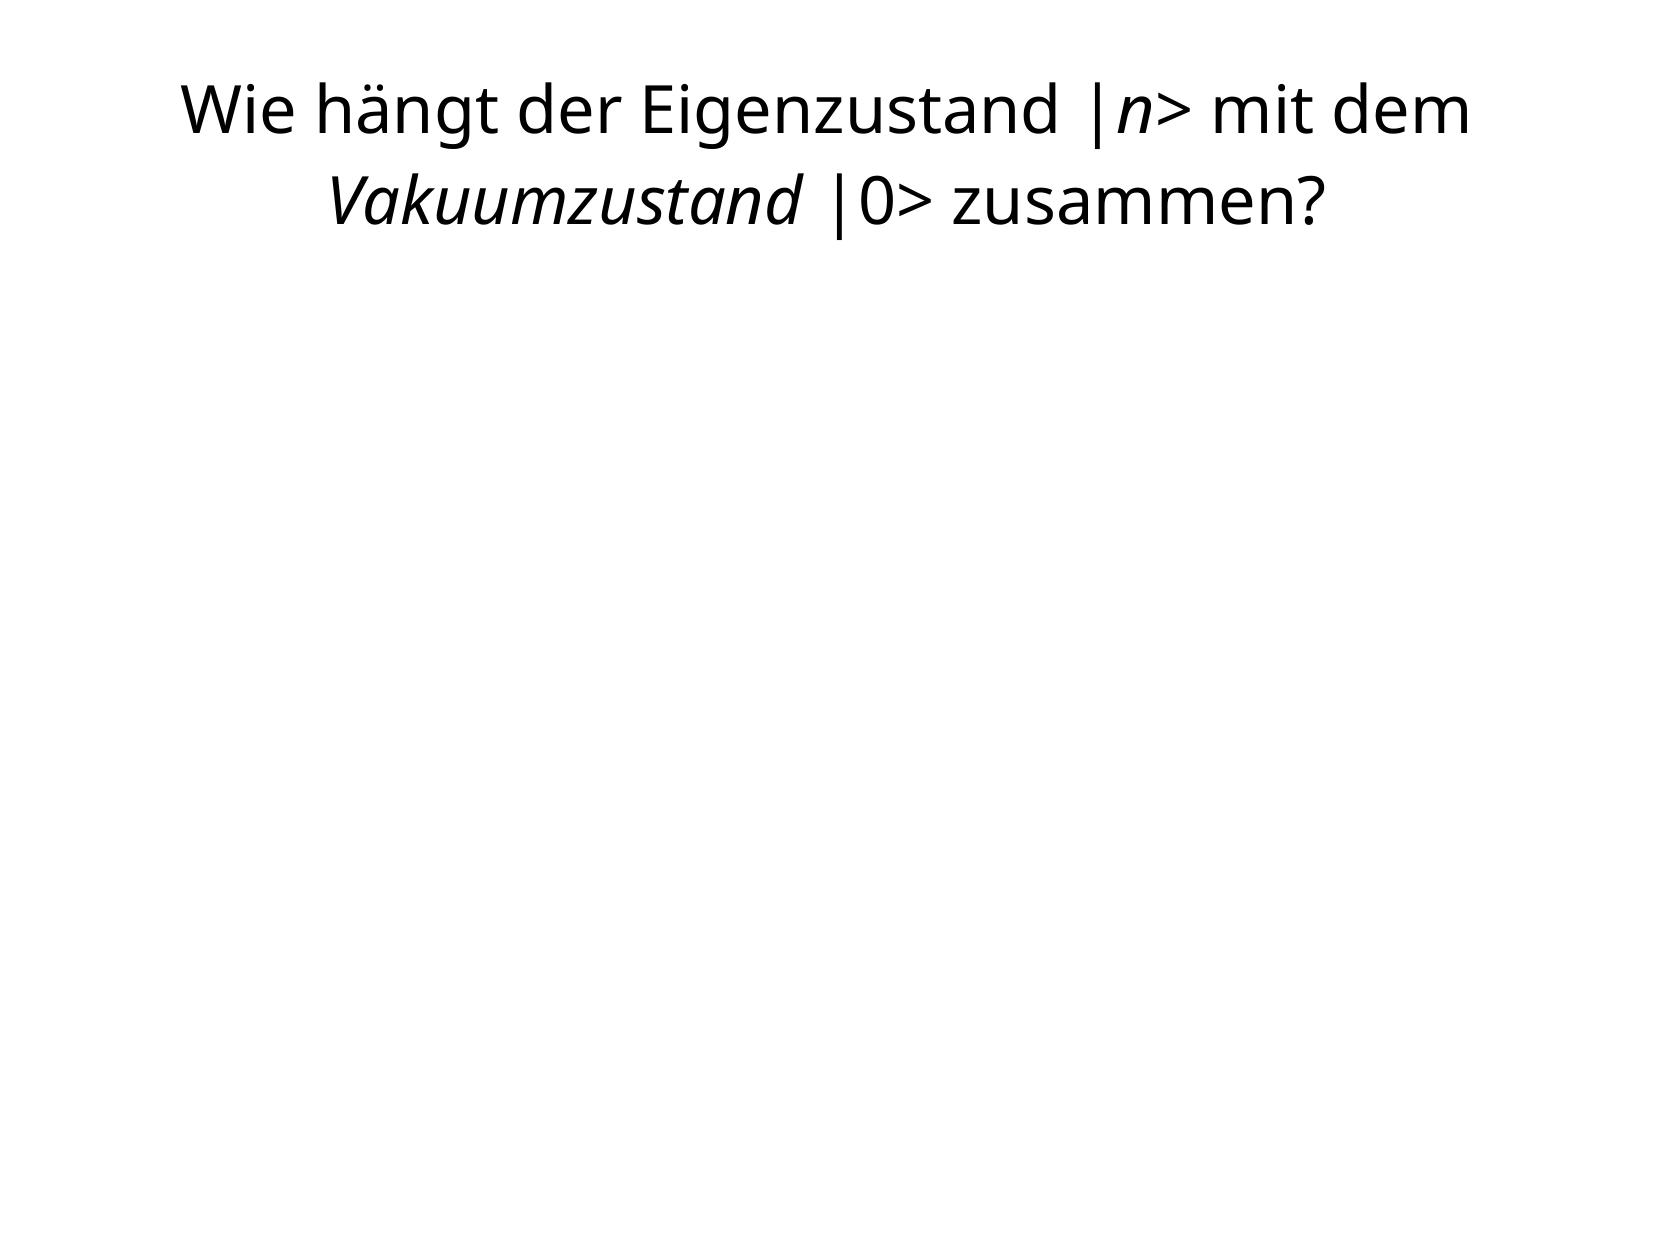

# Wie hängt der Eigenzustand |n> mit dem Vakuumzustand |0> zusammen?